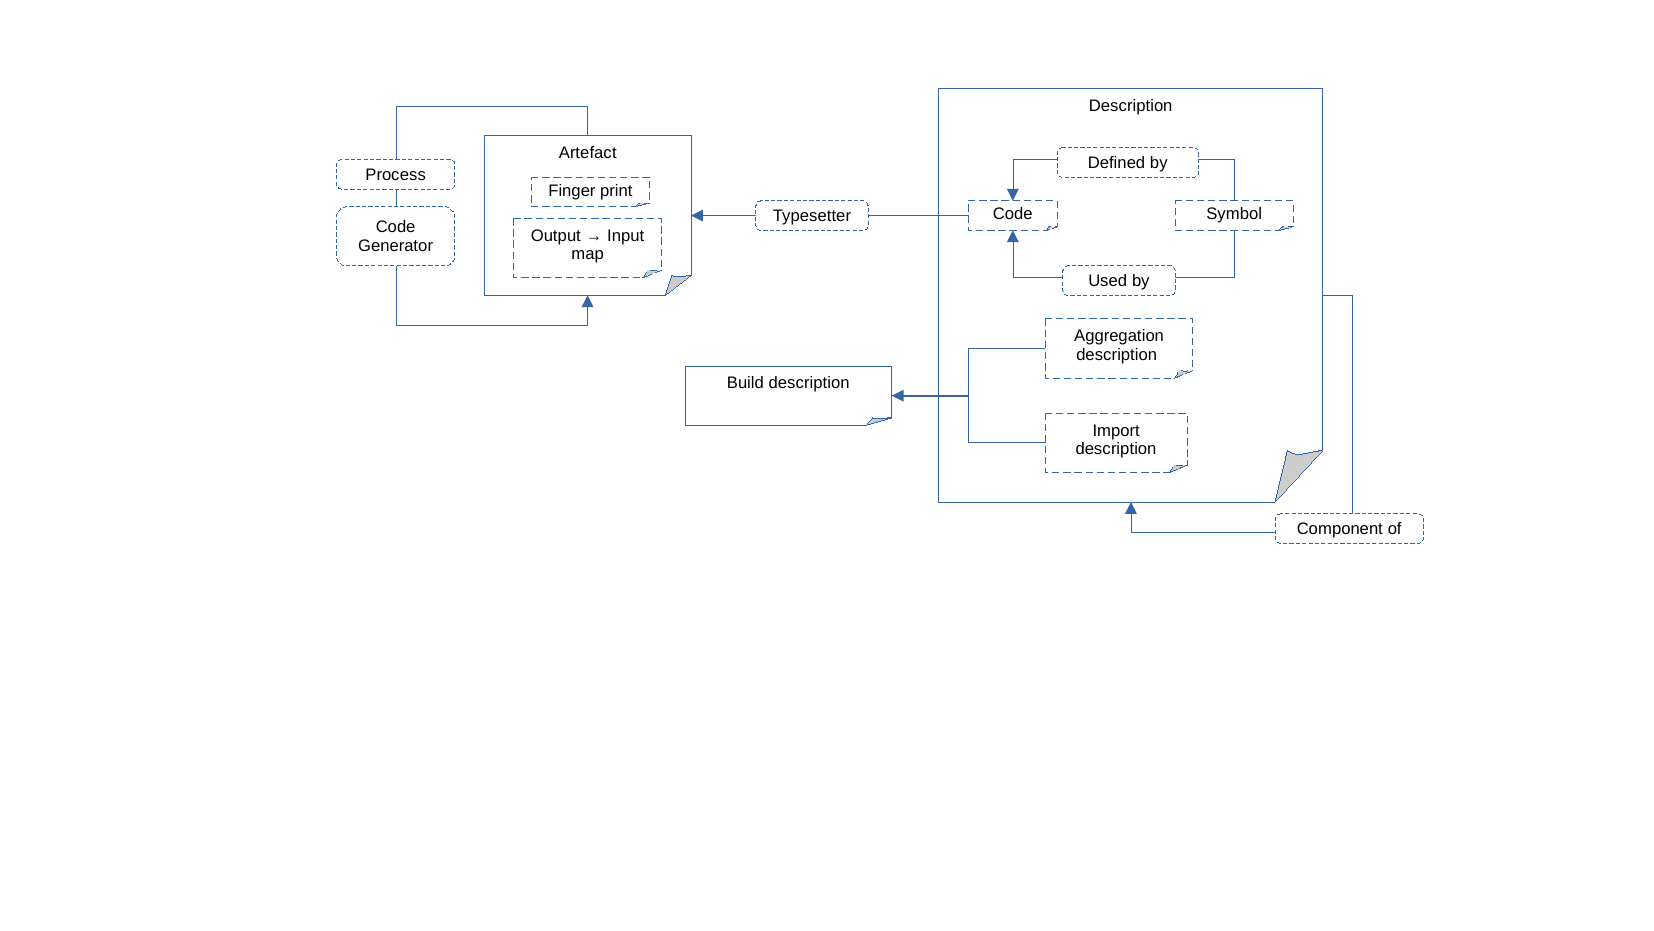

Description
Artefact
Defined by
Process
Finger print
Typesetter
Code
Symbol
Code Generator
Output → Input map
Used by
Aggregation description
Build description
Import description
Component of